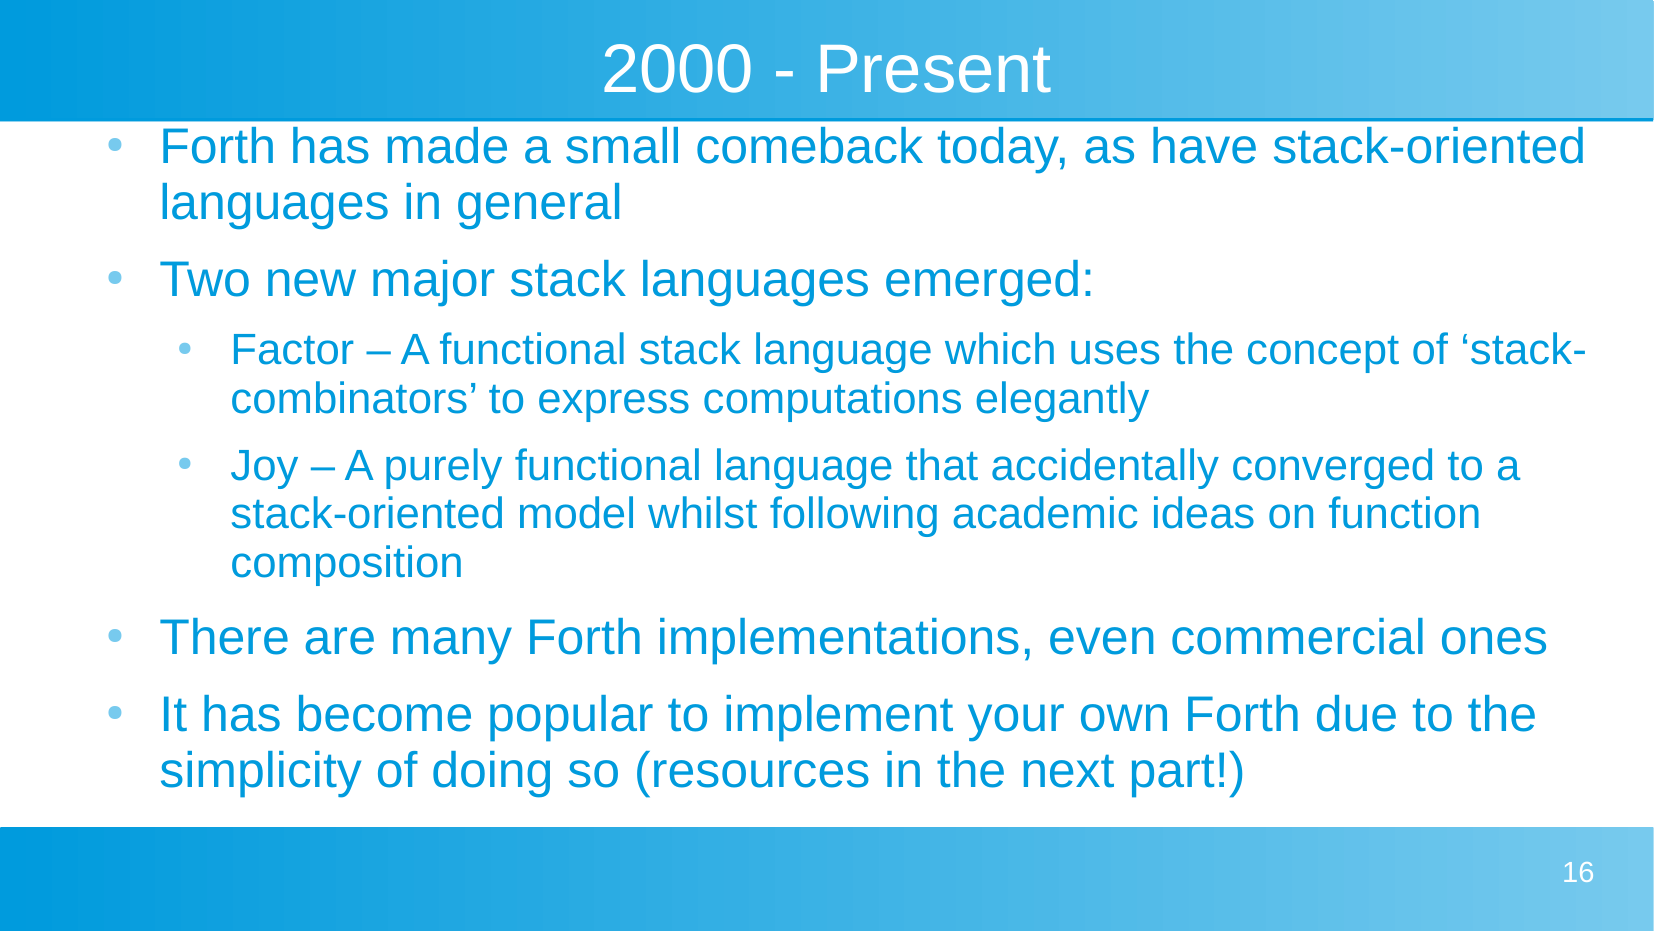

# 2000 - Present
Forth has made a small comeback today, as have stack-oriented languages in general
Two new major stack languages emerged:
Factor – A functional stack language which uses the concept of ‘stack-combinators’ to express computations elegantly
Joy – A purely functional language that accidentally converged to a stack-oriented model whilst following academic ideas on function composition
There are many Forth implementations, even commercial ones
It has become popular to implement your own Forth due to the simplicity of doing so (resources in the next part!)
16